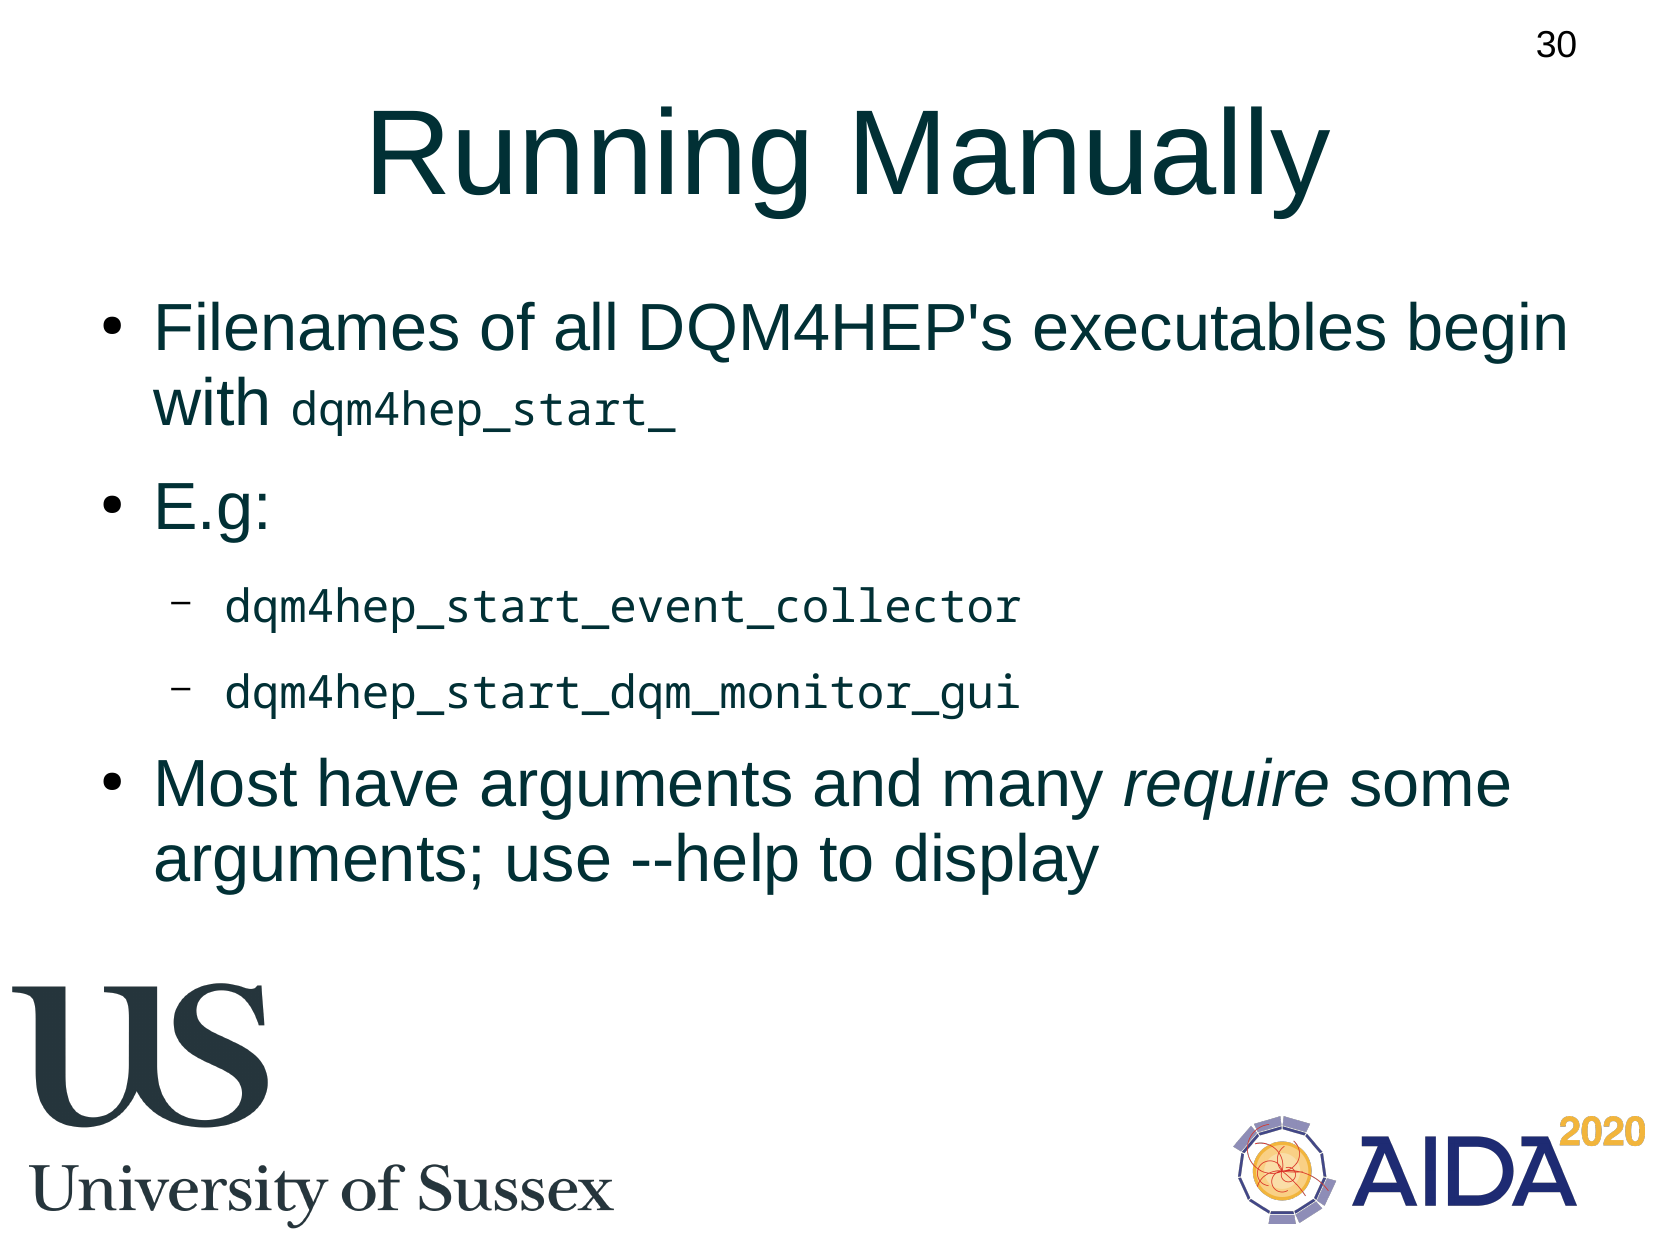

# Running Manually
Filenames of all DQM4HEP's executables begin with dqm4hep_start_
E.g:
dqm4hep_start_event_collector
dqm4hep_start_dqm_monitor_gui
Most have arguments and many require some arguments; use --help to display